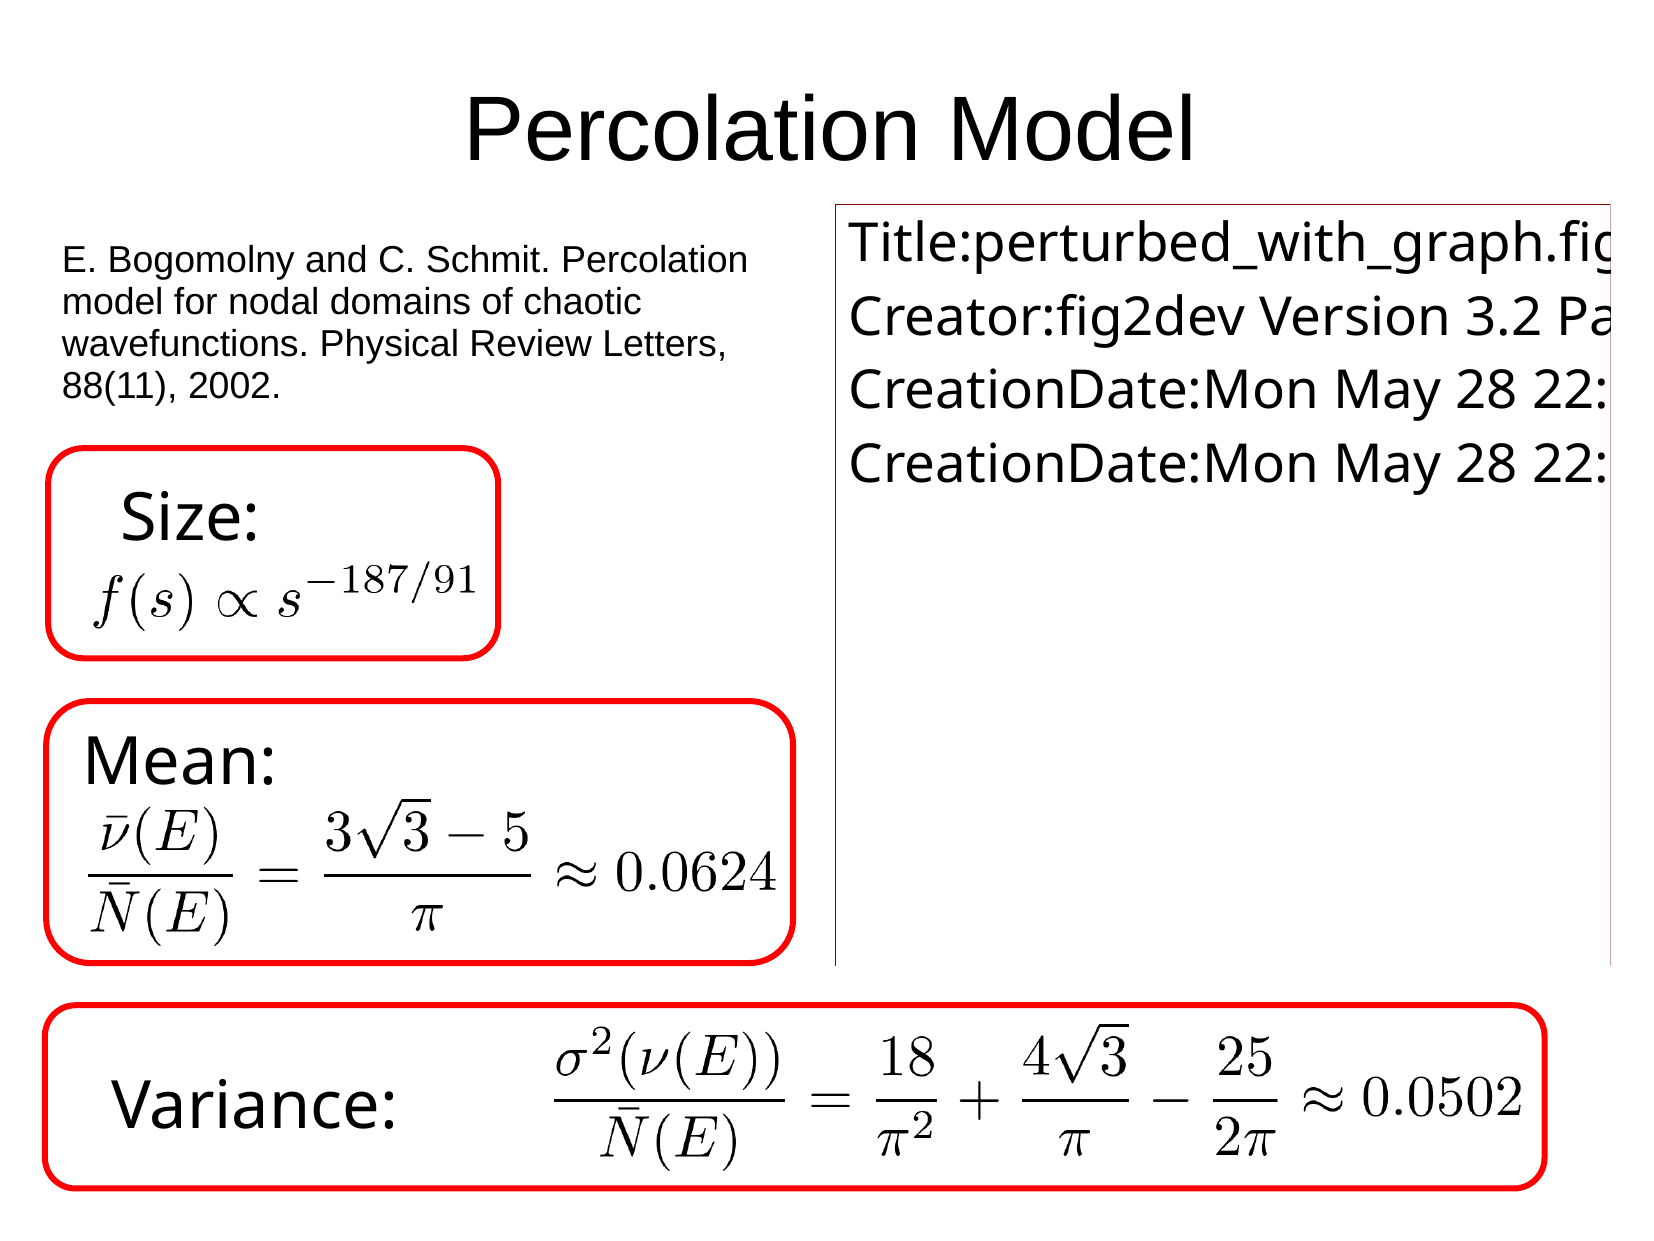

# Percolation Model
E. Bogomolny and C. Schmit. Percolation model for nodal domains of chaotic wavefunctions. Physical Review Letters, 88(11), 2002.
Size:
Mean:
Variance: